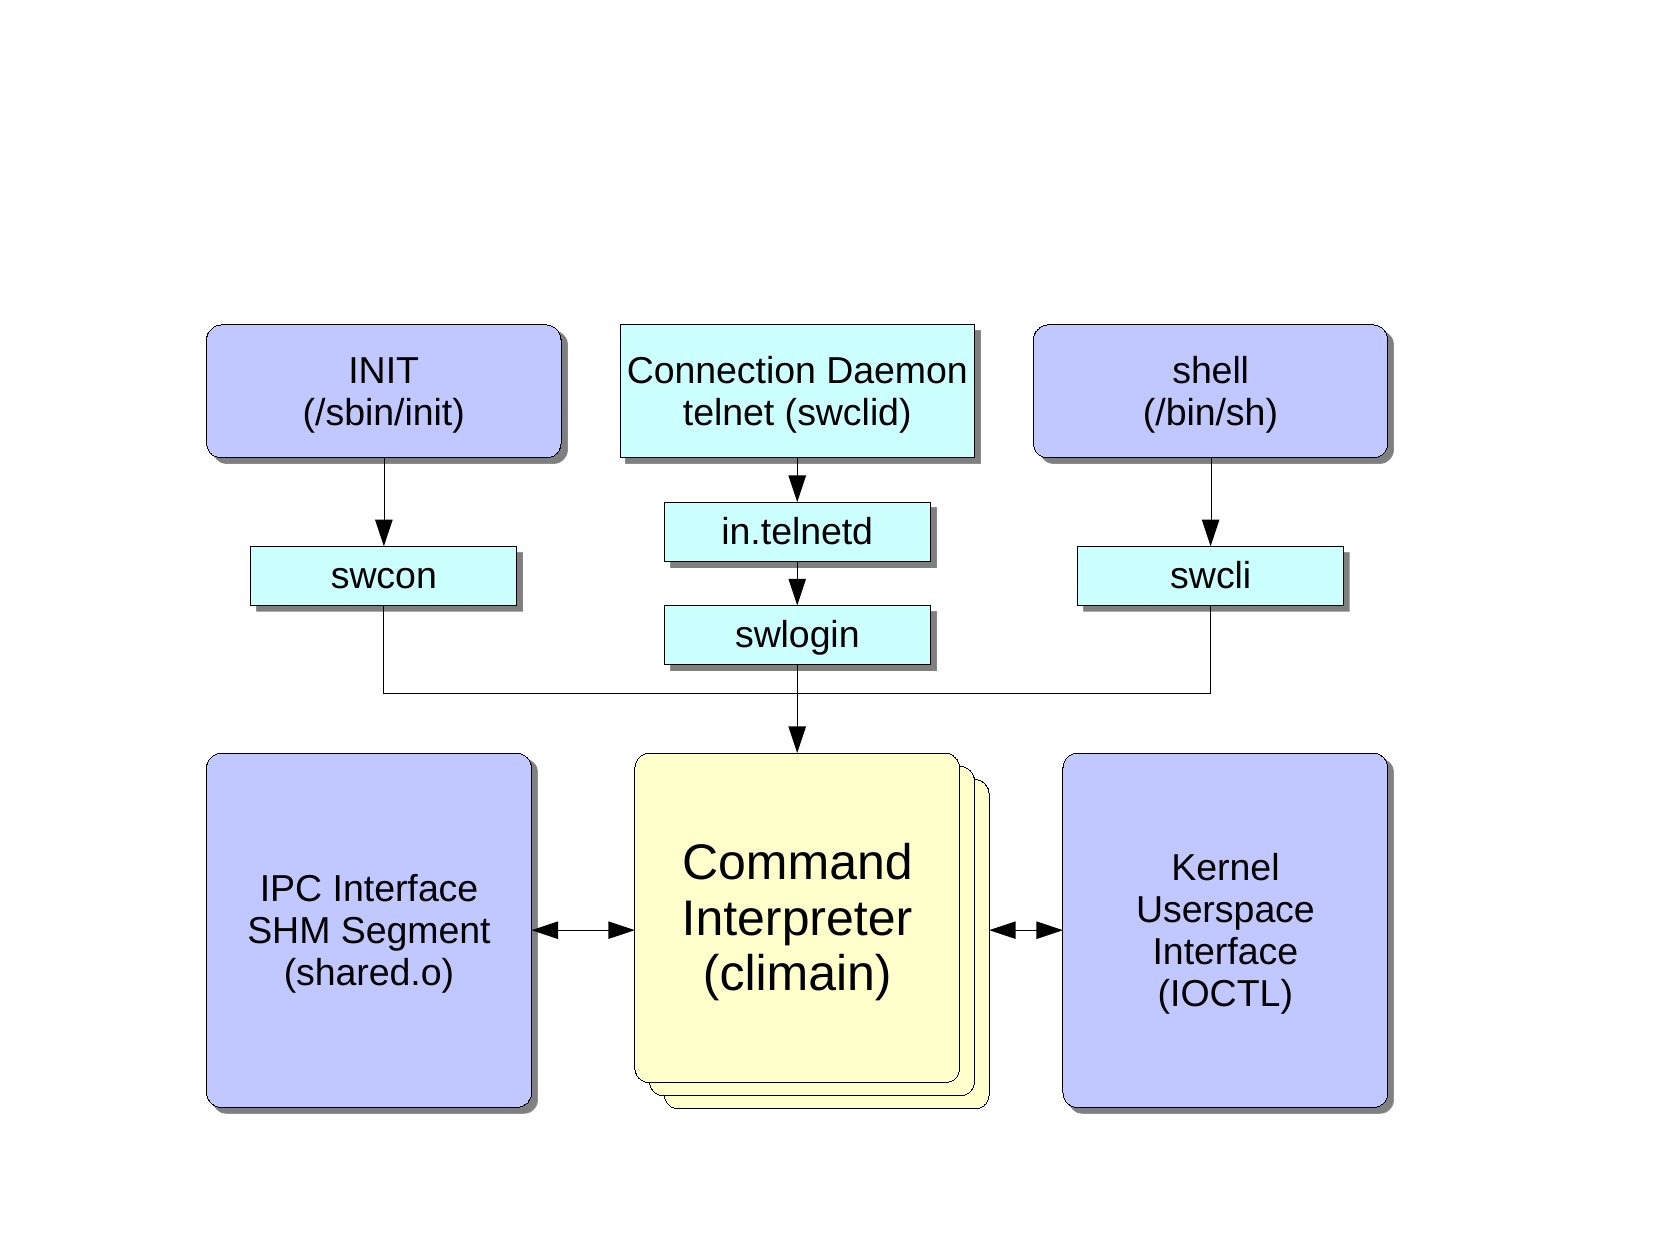

INIT
(/sbin/init)
Connection Daemon
telnet (swclid)
shell
(/bin/sh)
in.telnetd
swcon
swcli
swlogin
IPC Interface
SHM Segment
(shared.o)
Command
Interpreter
(climain)
Kernel
Userspace
Interface
(IOCTL)